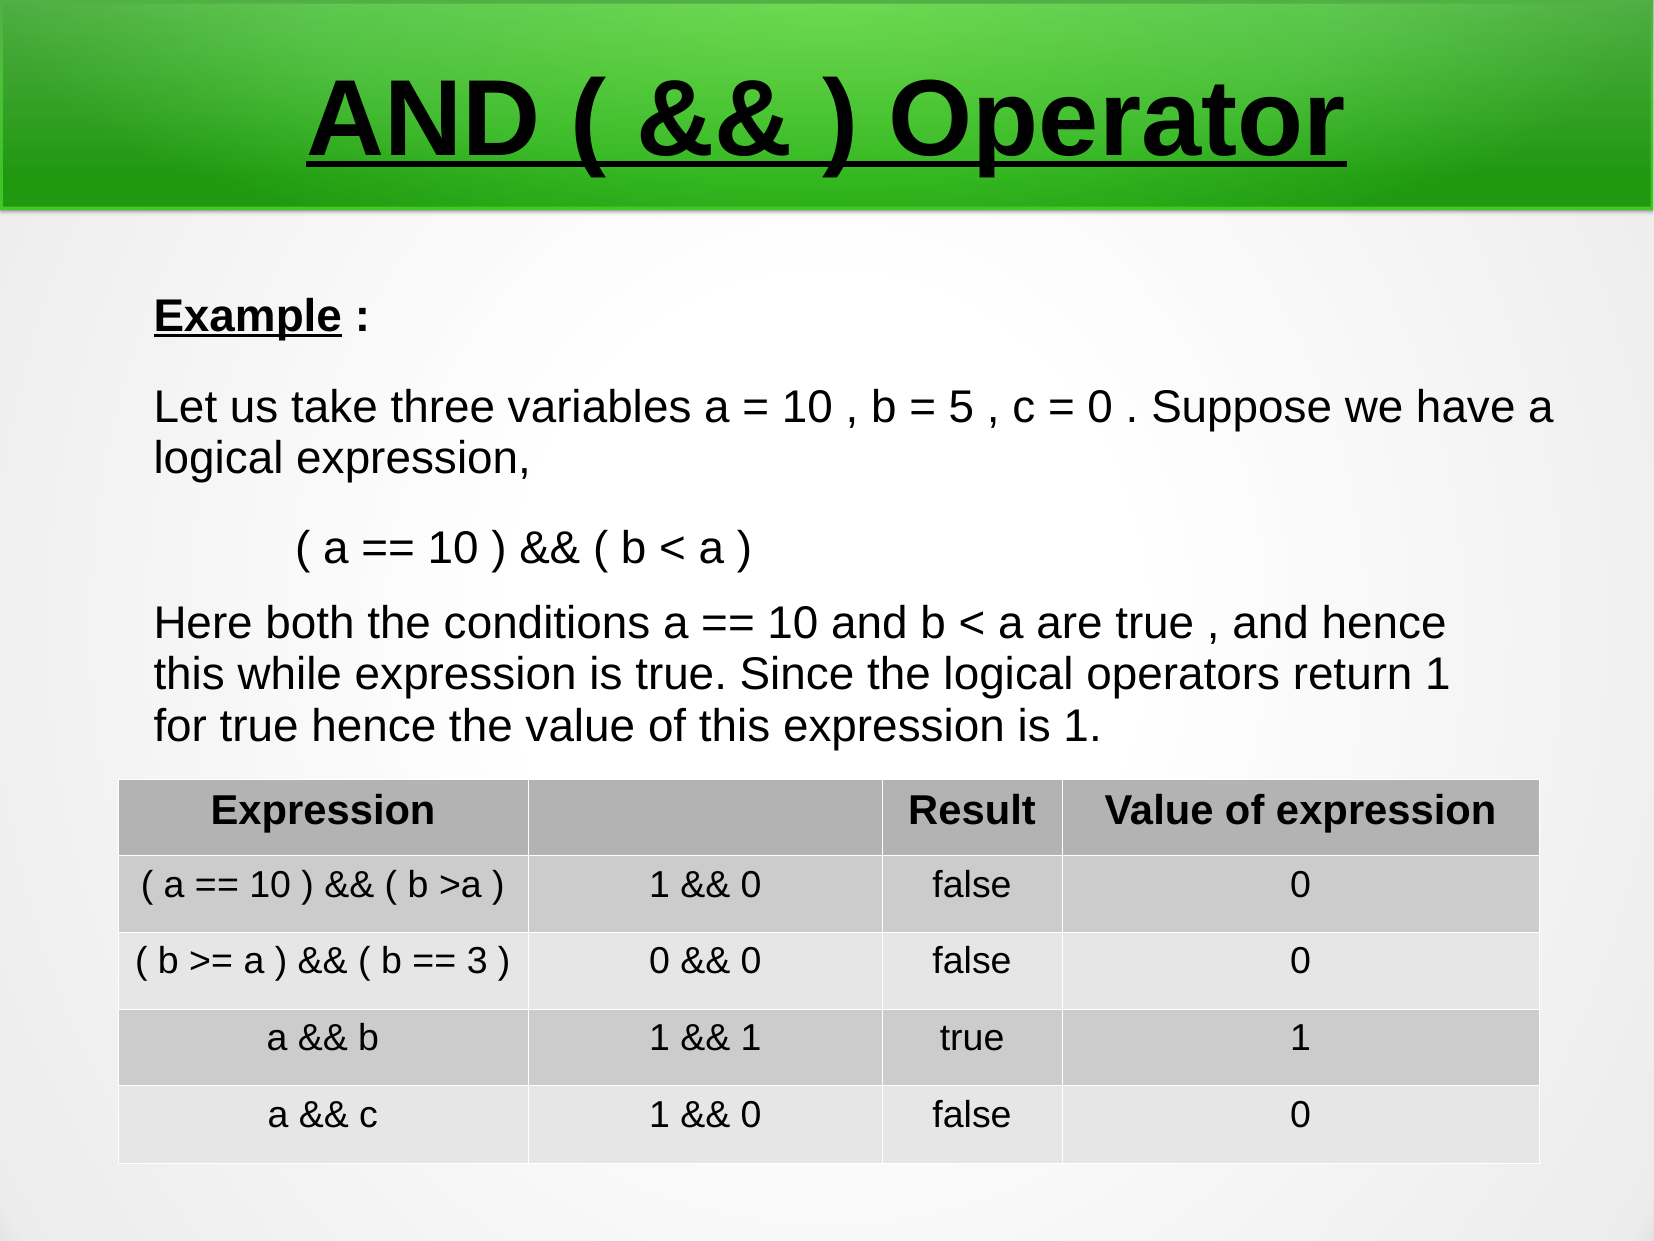

# AND ( && ) Operator
Example :
Let us take three variables a = 10 , b = 5 , c = 0 . Suppose we have a logical expression,
( a == 10 ) && ( b < a )
Here both the conditions a == 10 and b < a are true , and hence this while expression is true. Since the logical operators return 1 for true hence the value of this expression is 1.
| Expression | | Result | Value of expression |
| --- | --- | --- | --- |
| ( a == 10 ) && ( b >a ) | 1 && 0 | false | 0 |
| ( b >= a ) && ( b == 3 ) | 0 && 0 | false | 0 |
| a && b | 1 && 1 | true | 1 |
| a && c | 1 && 0 | false | 0 |